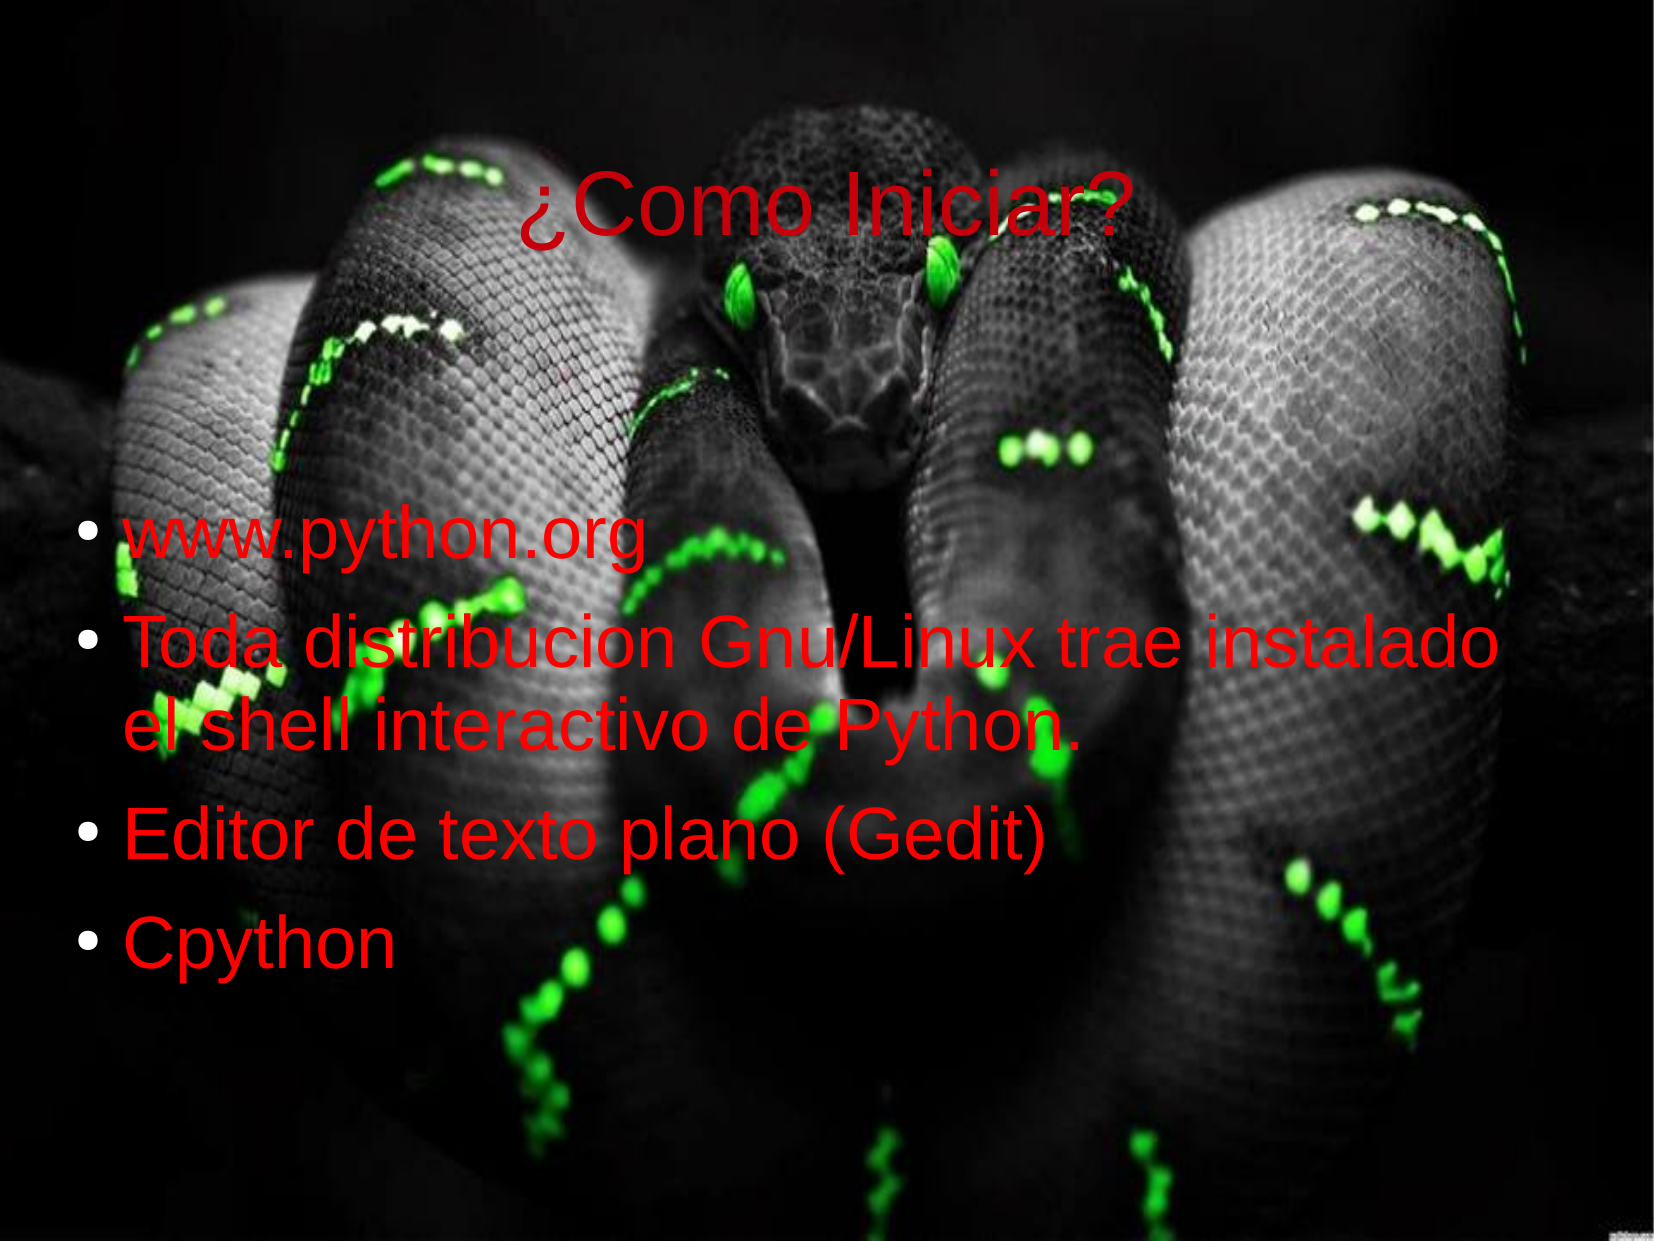

# ¿Como Iniciar?
www.python.org
Toda distribucion Gnu/Linux trae instalado el shell interactivo de Python.
Editor de texto plano (Gedit)
Cpython